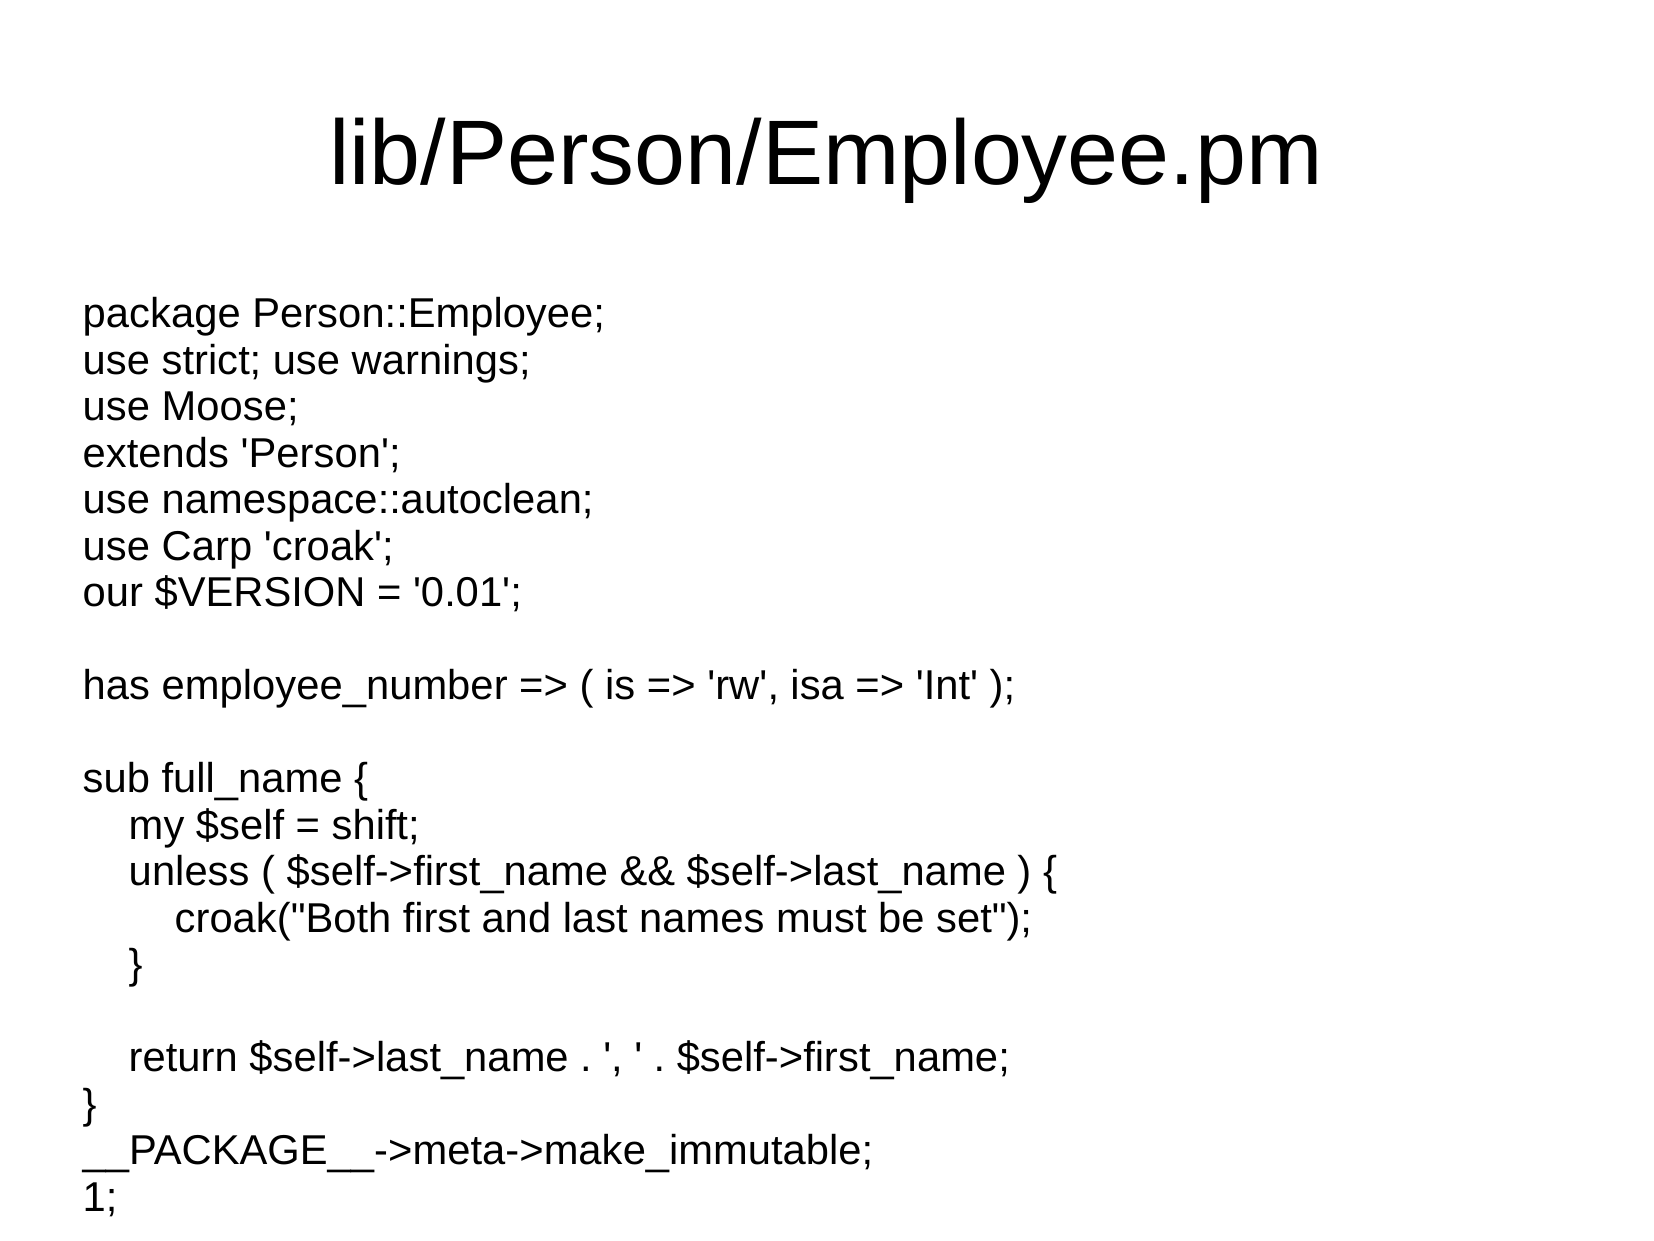

# lib/Person/Employee.pm
package Person::Employee;
use strict; use warnings;
use Moose;
extends 'Person';
use namespace::autoclean;
use Carp 'croak';
our $VERSION = '0.01';
has employee_number => ( is => 'rw', isa => 'Int' );
sub full_name {
 my $self = shift;
 unless ( $self->first_name && $self->last_name ) {
 croak("Both first and last names must be set");
 }
 return $self->last_name . ', ' . $self->first_name;
}
__PACKAGE__->meta->make_immutable;
1;